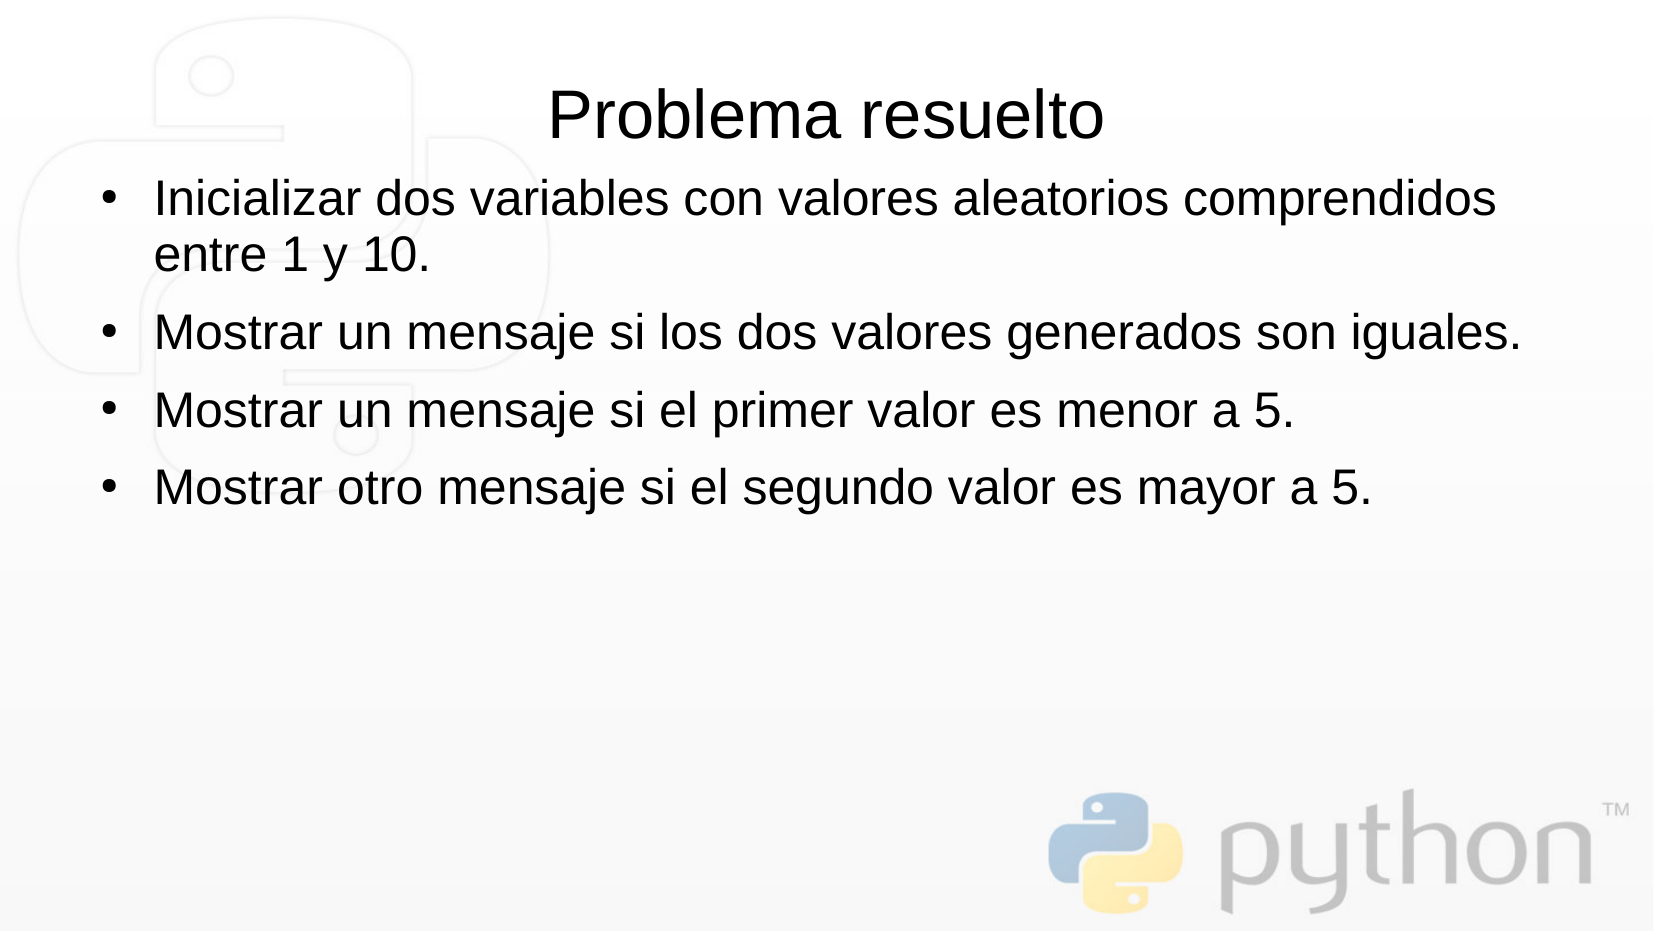

# Problema resuelto
Inicializar dos variables con valores aleatorios comprendidos entre 1 y 10.
Mostrar un mensaje si los dos valores generados son iguales.
Mostrar un mensaje si el primer valor es menor a 5.
Mostrar otro mensaje si el segundo valor es mayor a 5.